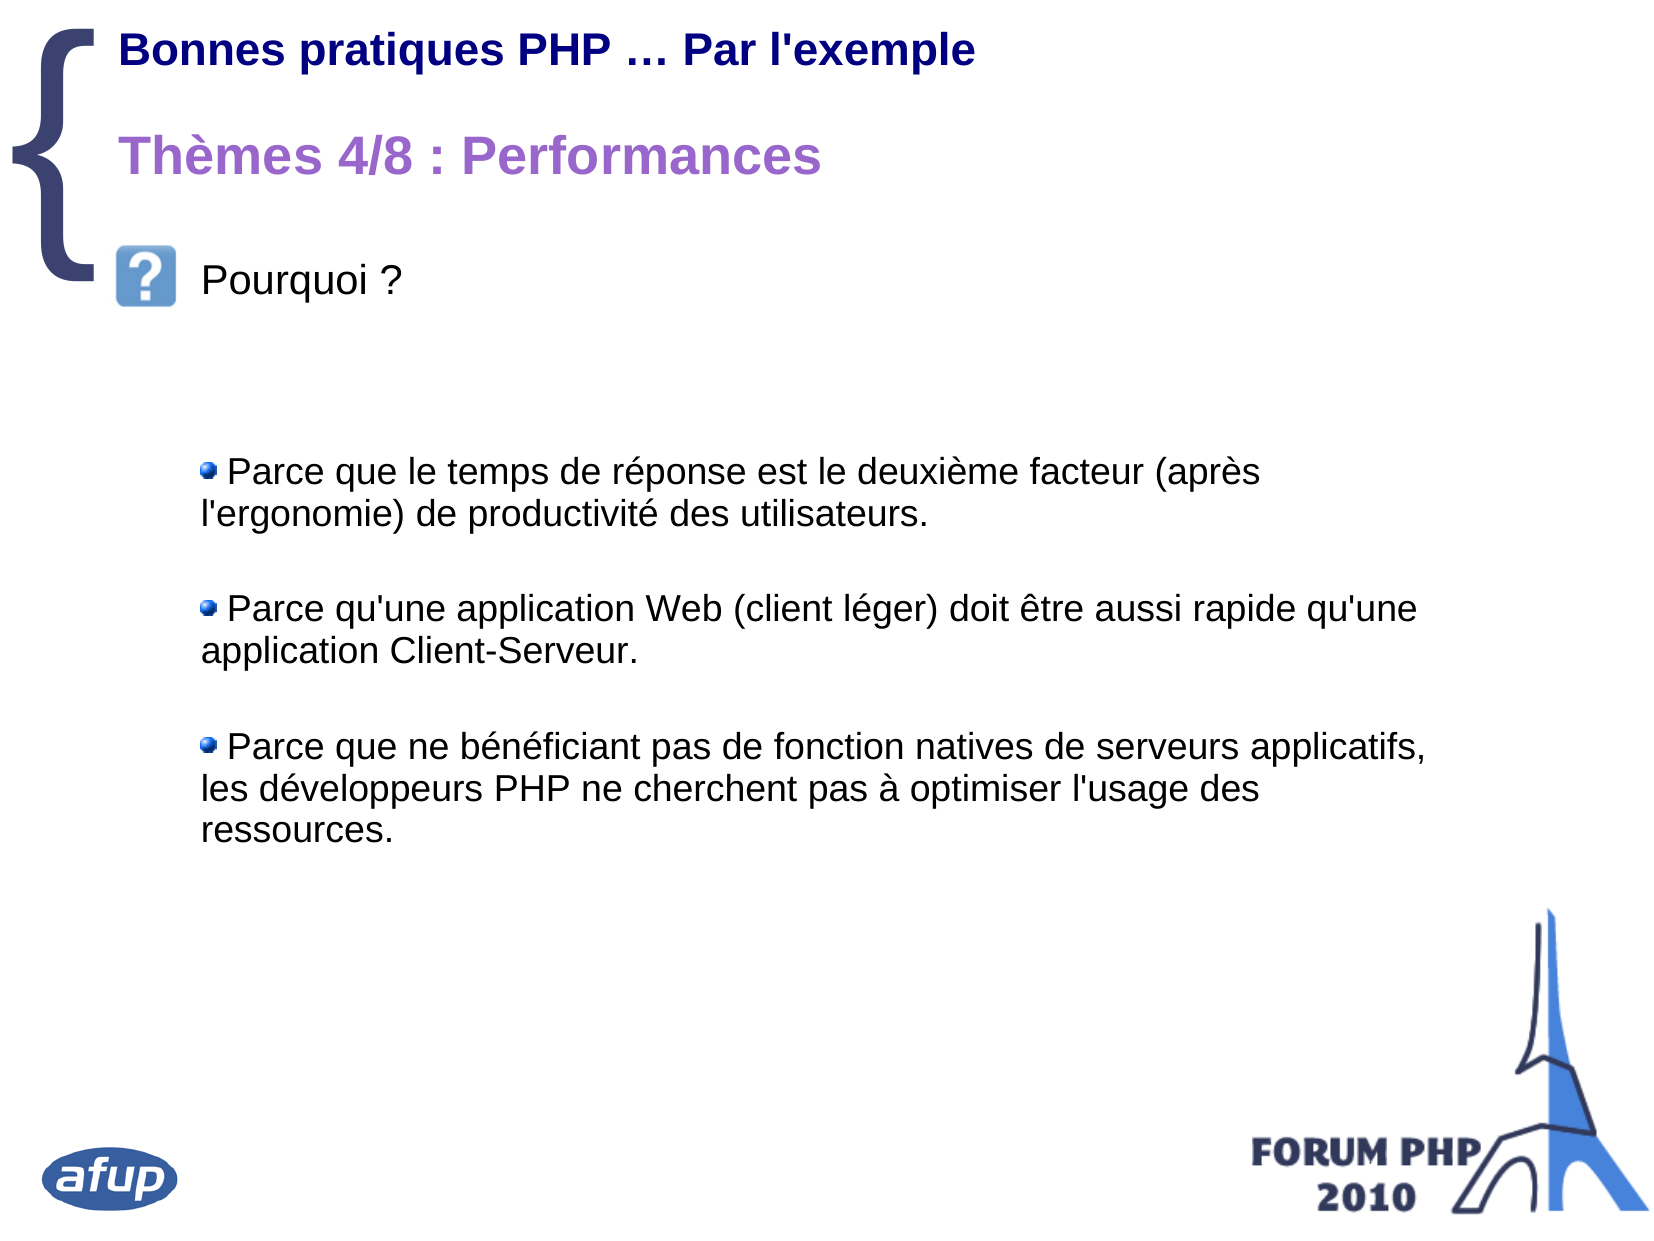

# Bonnes pratiques PHP … Par l'exemple Thèmes 4/8 : Performances
Pourquoi ?
 Parce que le temps de réponse est le deuxième facteur (après l'ergonomie) de productivité des utilisateurs.
 Parce qu'une application Web (client léger) doit être aussi rapide qu'une application Client-Serveur.
 Parce que ne bénéficiant pas de fonction natives de serveurs applicatifs, les développeurs PHP ne cherchent pas à optimiser l'usage des ressources.